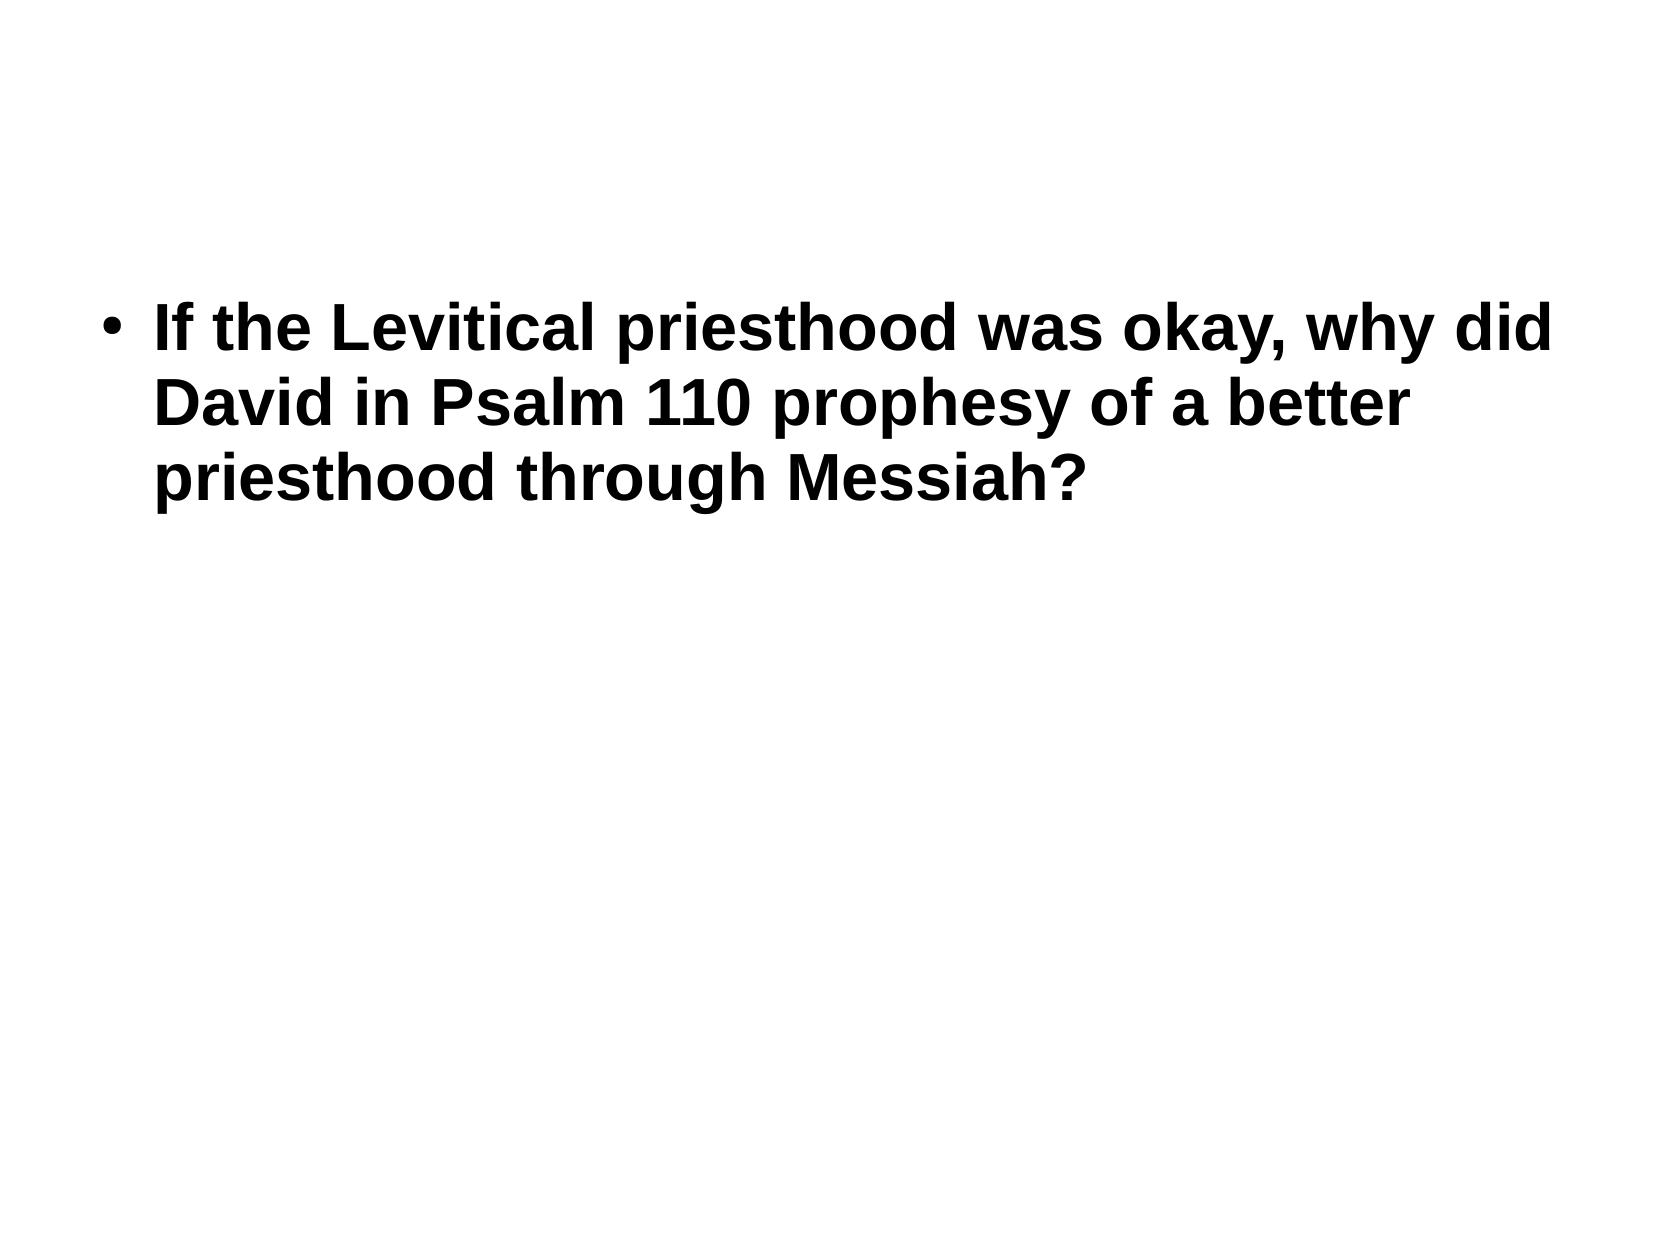

#
If the Levitical priesthood was okay, why did David in Psalm 110 prophesy of a better priesthood through Messiah?